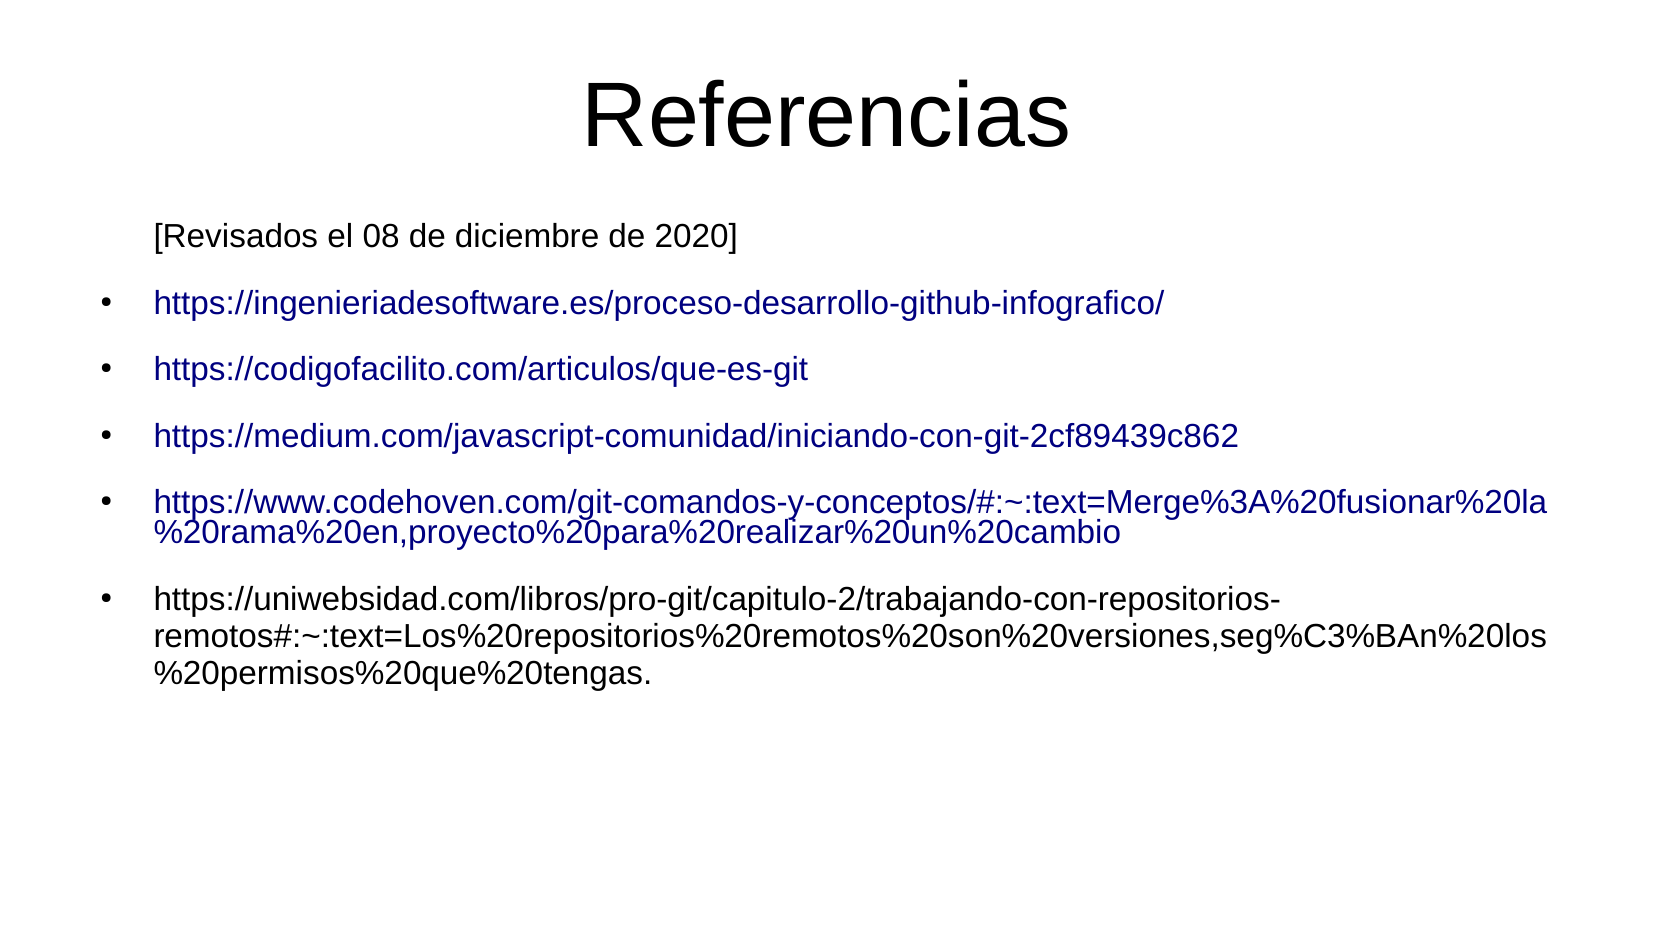

# Referencias
[Revisados el 08 de diciembre de 2020]
https://ingenieriadesoftware.es/proceso-desarrollo-github-infografico/
https://codigofacilito.com/articulos/que-es-git
https://medium.com/javascript-comunidad/iniciando-con-git-2cf89439c862
https://www.codehoven.com/git-comandos-y-conceptos/#:~:text=Merge%3A%20fusionar%20la%20rama%20en,proyecto%20para%20realizar%20un%20cambio
https://uniwebsidad.com/libros/pro-git/capitulo-2/trabajando-con-repositorios-remotos#:~:text=Los%20repositorios%20remotos%20son%20versiones,seg%C3%BAn%20los%20permisos%20que%20tengas.